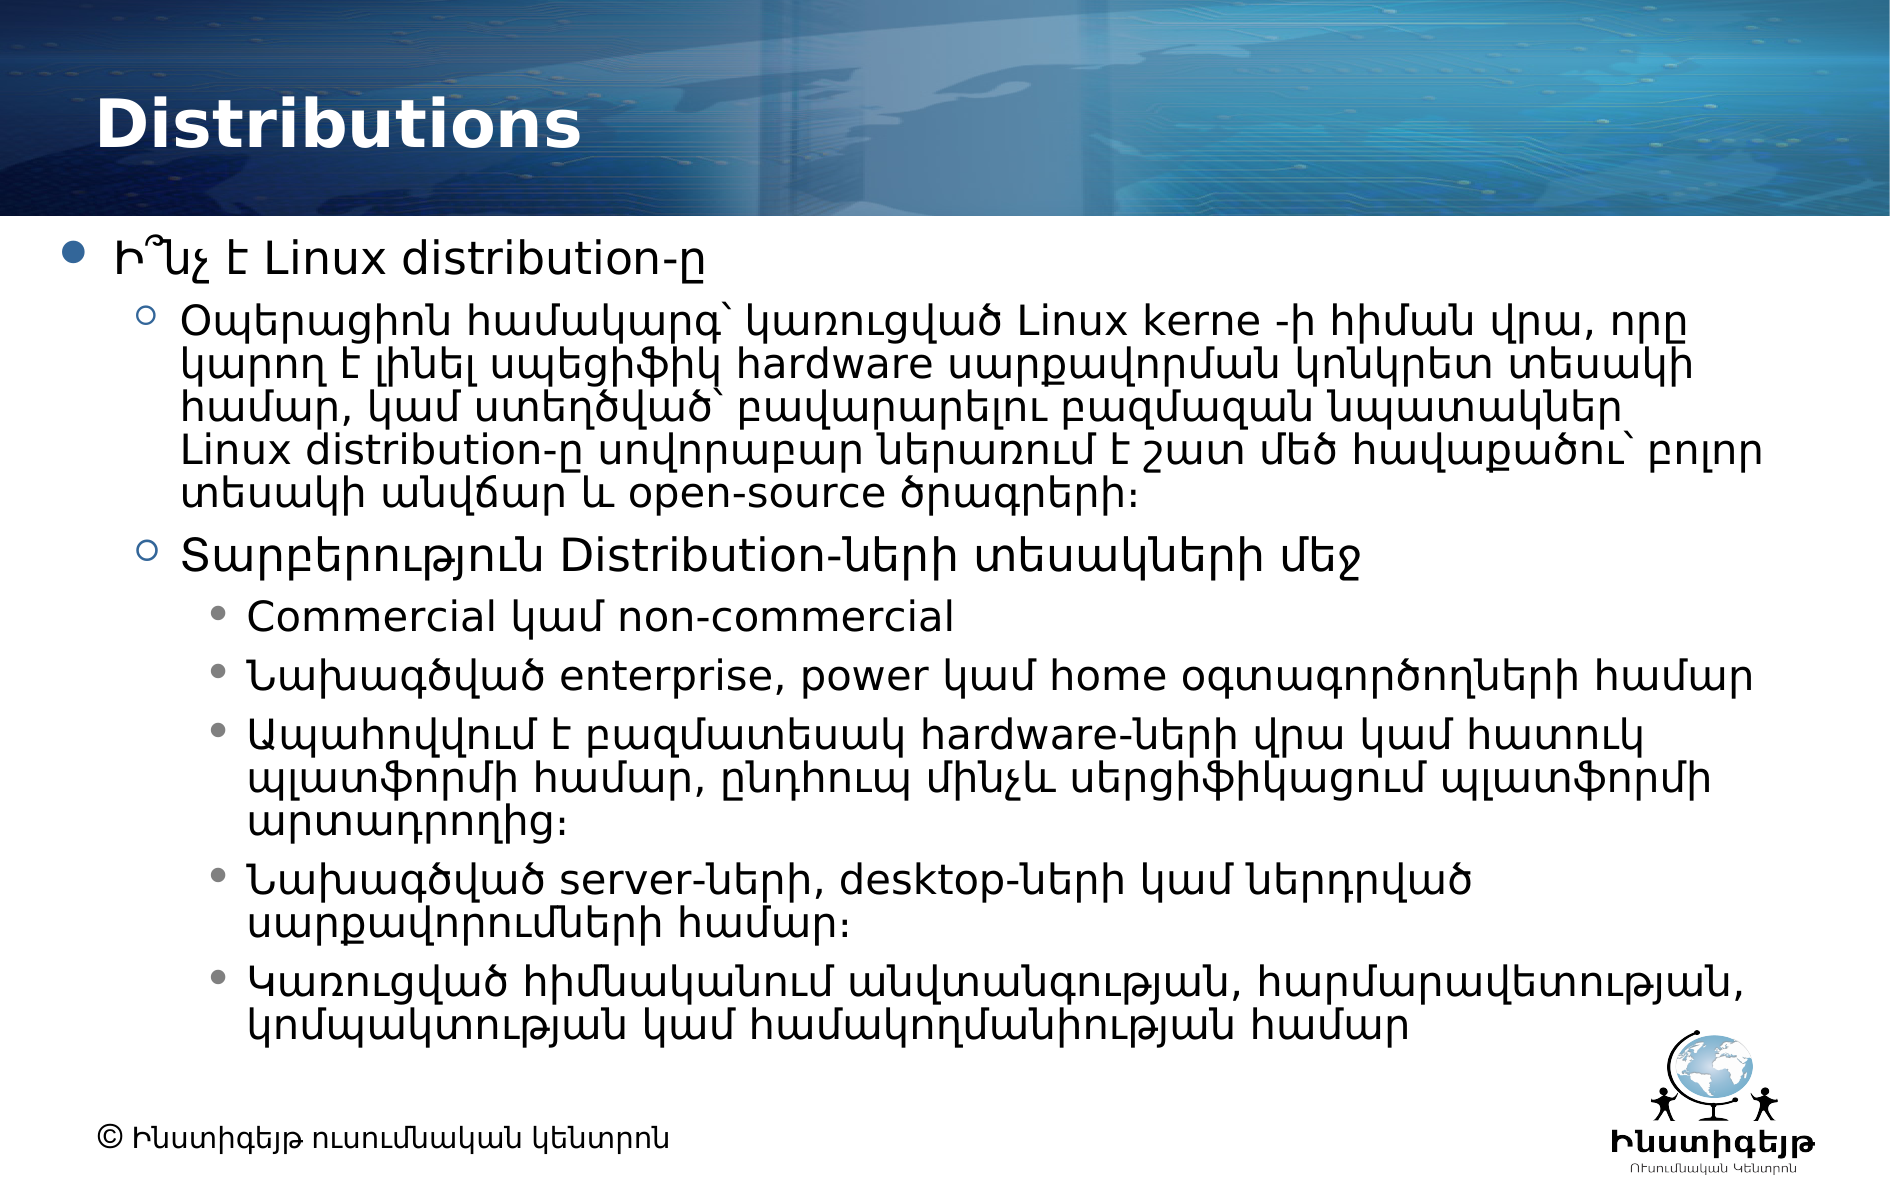

# Distributions
Ի՞նչ է Linux distribution-ը
Օպերացիոն համակարգ՝ կառուցված Linux kerne -ի հիման վրա, որը կարող է լինել սպեցիֆիկ hardware սարքավորման կոնկրետ տեսակի համար, կամ ստեղծված՝ բավարարելու բազմազան նպատակներ
Linux distribution-ը սովորաբար ներառում է շատ մեծ հավաքածու՝ բոլոր տեսակի անվճար և open-source ծրագրերի։
Տարբերություն Distribution-ների տեսակների մեջ
Commercial կամ non-commercial
Նախագծված enterprise, power կամ home օգտագործողների համար
Ապահովվում է բազմատեսակ hardware-ների վրա կամ հատուկ պլատֆորմի համար, ընդհուպ մինչև սերցիֆիկացում պլատֆորմի արտադրողից։
Նախագծված server-ների, desktop-ների կամ ներդրված սարքավորումների համար։
Կառուցված հիմնականում անվտանգության, հարմարավետության, կոմպակտության կամ համակողմանիության համար